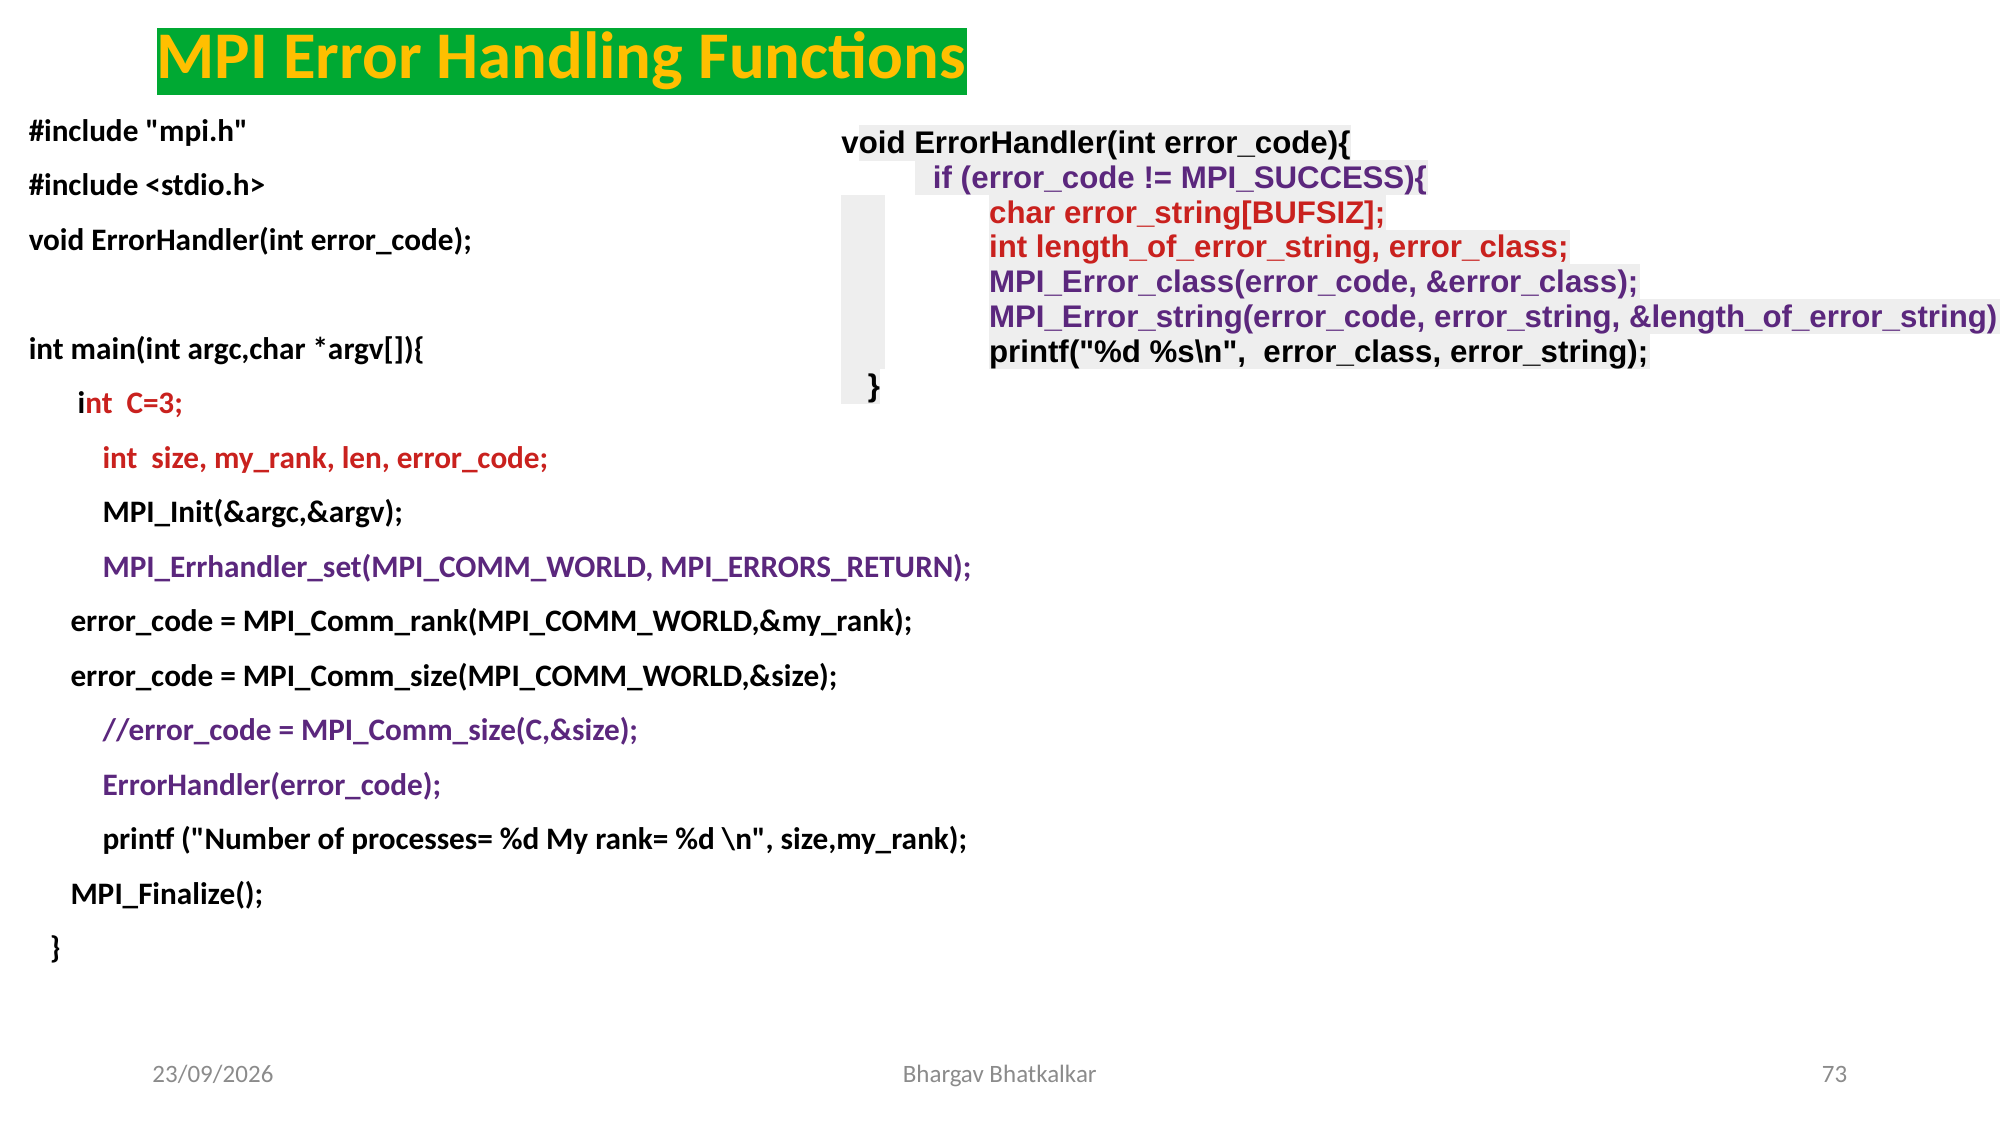

# MPI Error Handling Functions
#include "mpi.h"
#include <stdio.h>
void ErrorHandler(int error_code);
int main(int argc,char *argv[]){
 int C=3;
 	int size, my_rank, len, error_code;
 	MPI_Init(&argc,&argv);
 	MPI_Errhandler_set(MPI_COMM_WORLD, MPI_ERRORS_RETURN);
 error_code = MPI_Comm_rank(MPI_COMM_WORLD,&my_rank);
 error_code = MPI_Comm_size(MPI_COMM_WORLD,&size);
 	//error_code = MPI_Comm_size(C,&size);
 	ErrorHandler(error_code);
 	printf ("Number of processes= %d My rank= %d \n", size,my_rank);
 MPI_Finalize();
 }
void ErrorHandler(int error_code){
	 if (error_code != MPI_SUCCESS){
 		char error_string[BUFSIZ];
 		int length_of_error_string, error_class;
 		MPI_Error_class(error_code, &error_class);
 		MPI_Error_string(error_code, error_string, &length_of_error_string);
 		printf("%d %s\n", error_class, error_string);
 }
Bhargav Bhatkalkar